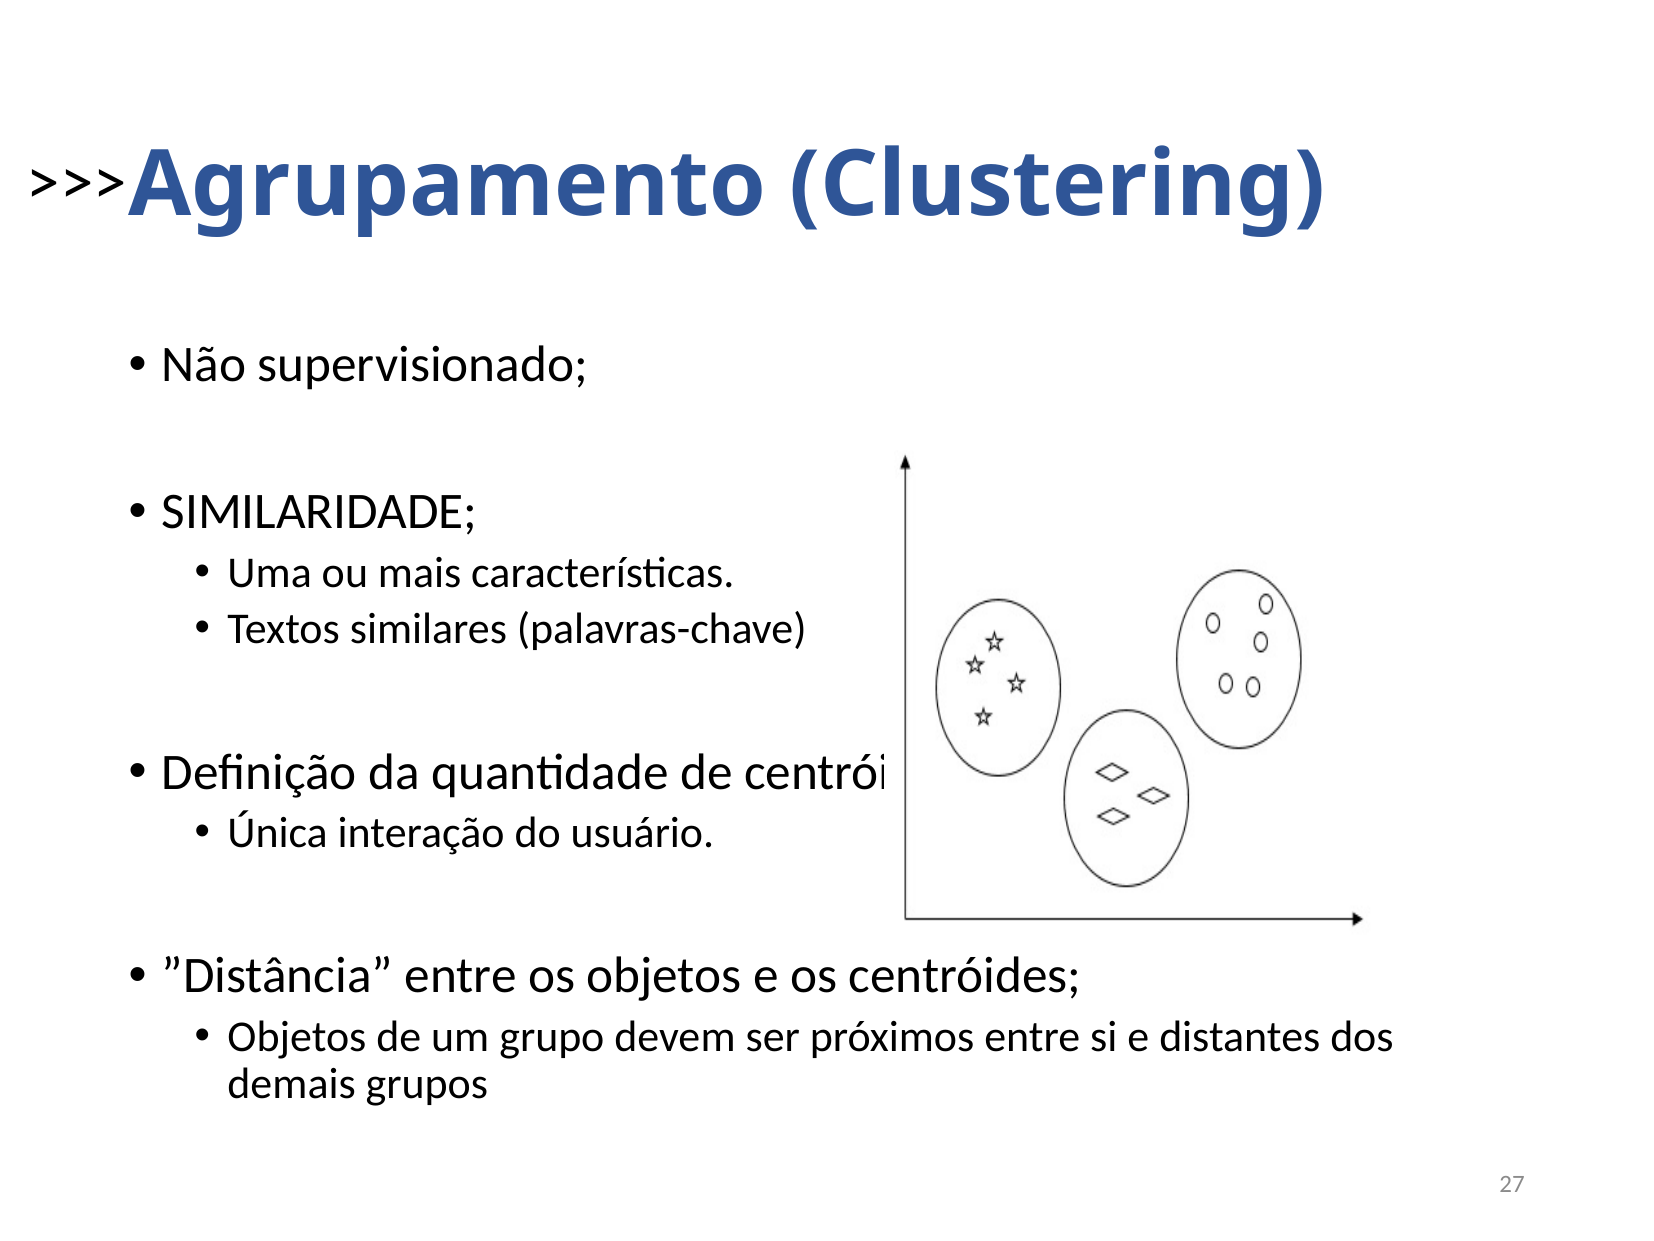

# Agrupamento (Clustering)
Não supervisionado;
SIMILARIDADE;
Uma ou mais características.
Textos similares (palavras-chave)
Definição da quantidade de centróides;
Única interação do usuário.
”Distância” entre os objetos e os centróides;
Objetos de um grupo devem ser próximos entre si e distantes dos demais grupos